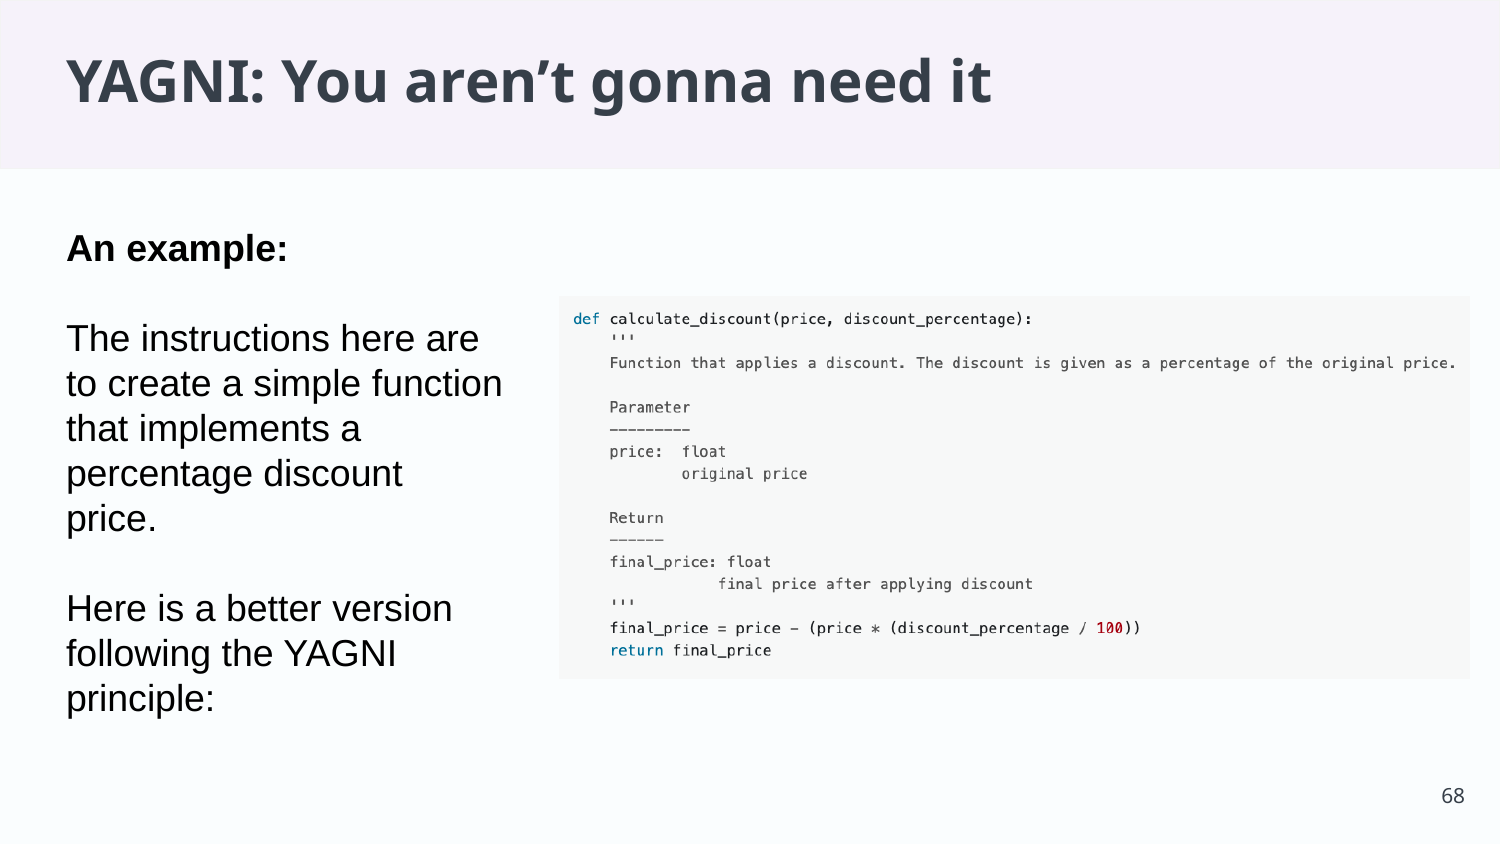

# YAGNI: You aren’t gonna need it
An example:
The instructions here are to create a simple function that implements a percentage discount price.
Here is a better version following the YAGNI principle: